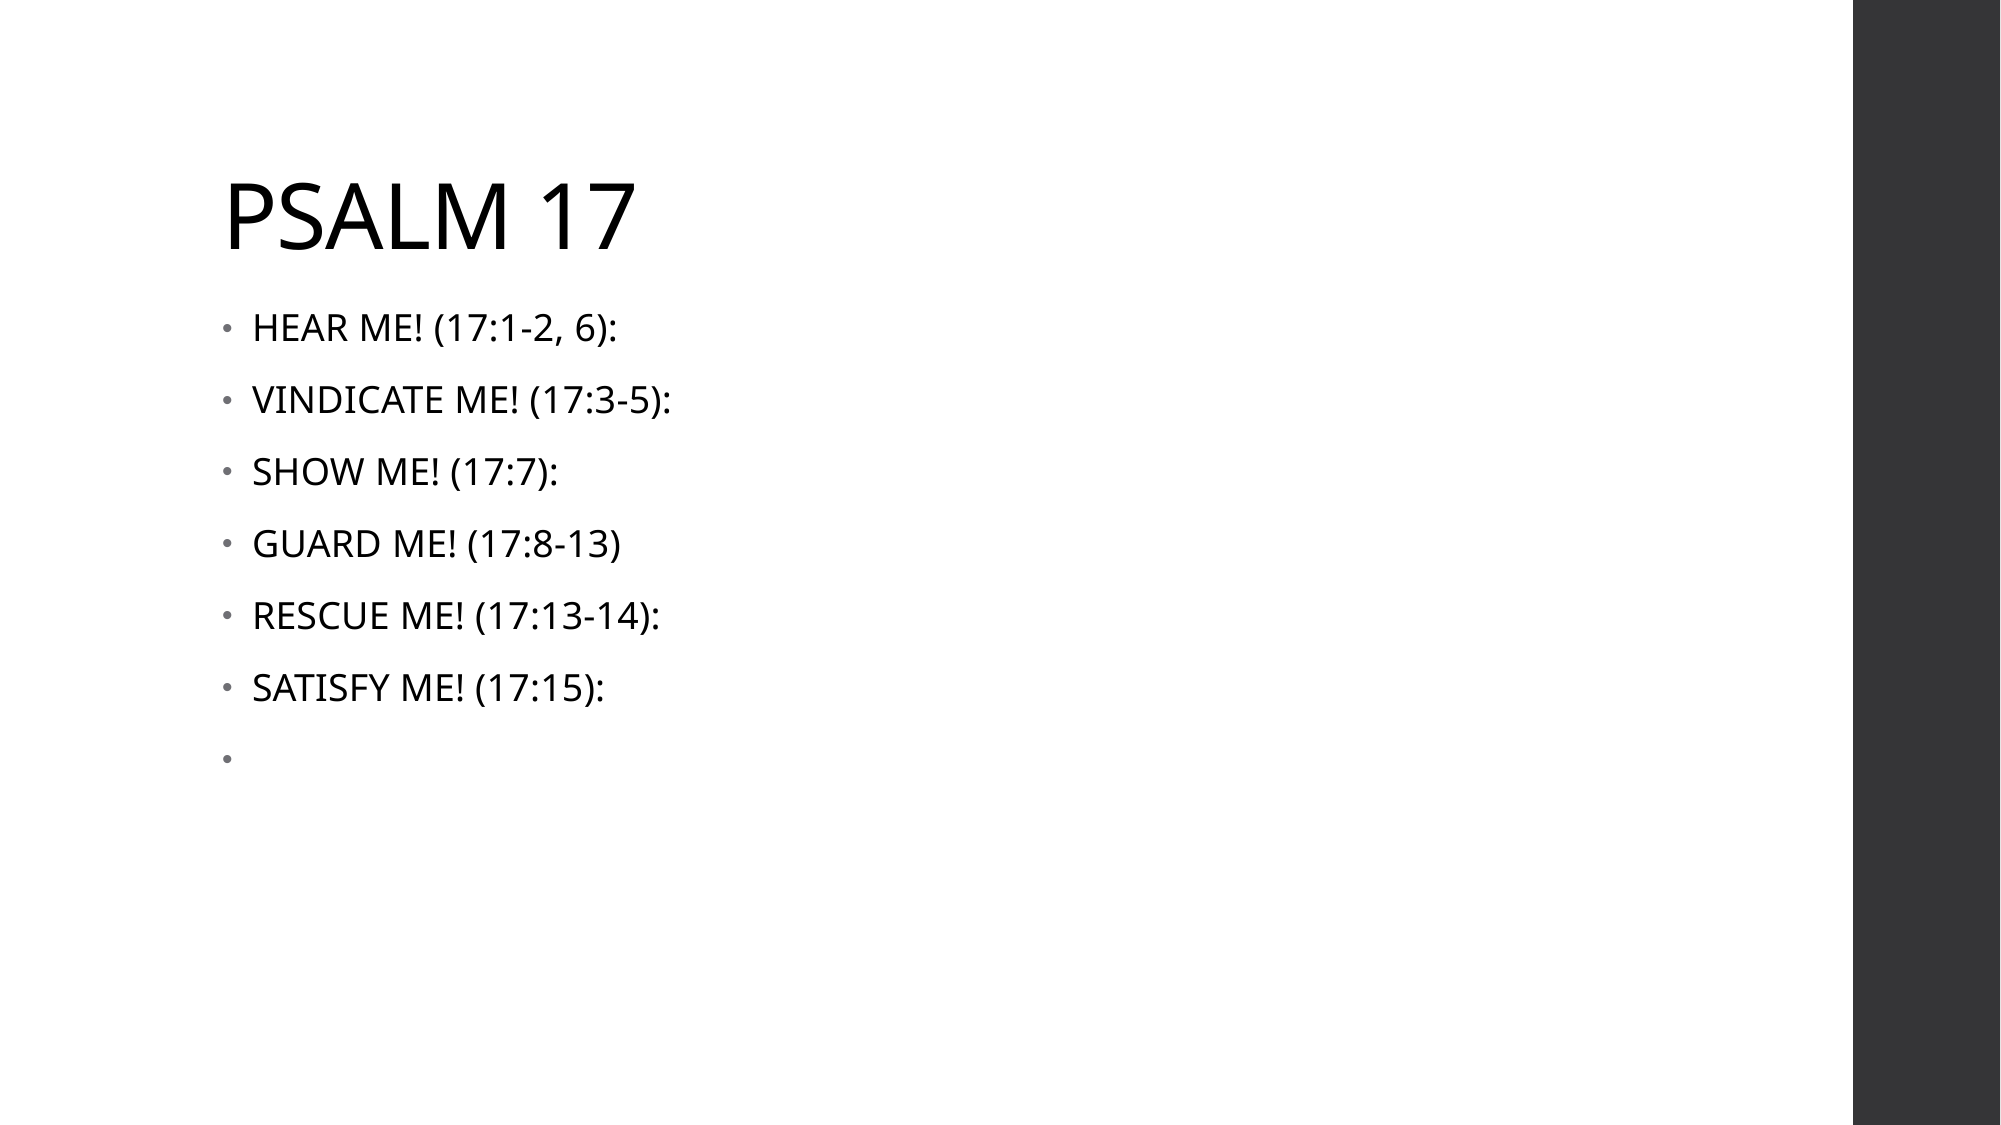

# PSALM 17
HEAR ME! (17:1-2, 6):
VINDICATE ME! (17:3-5):
SHOW ME! (17:7):
GUARD ME! (17:8-13)
RESCUE ME! (17:13-14):
SATISFY ME! (17:15):